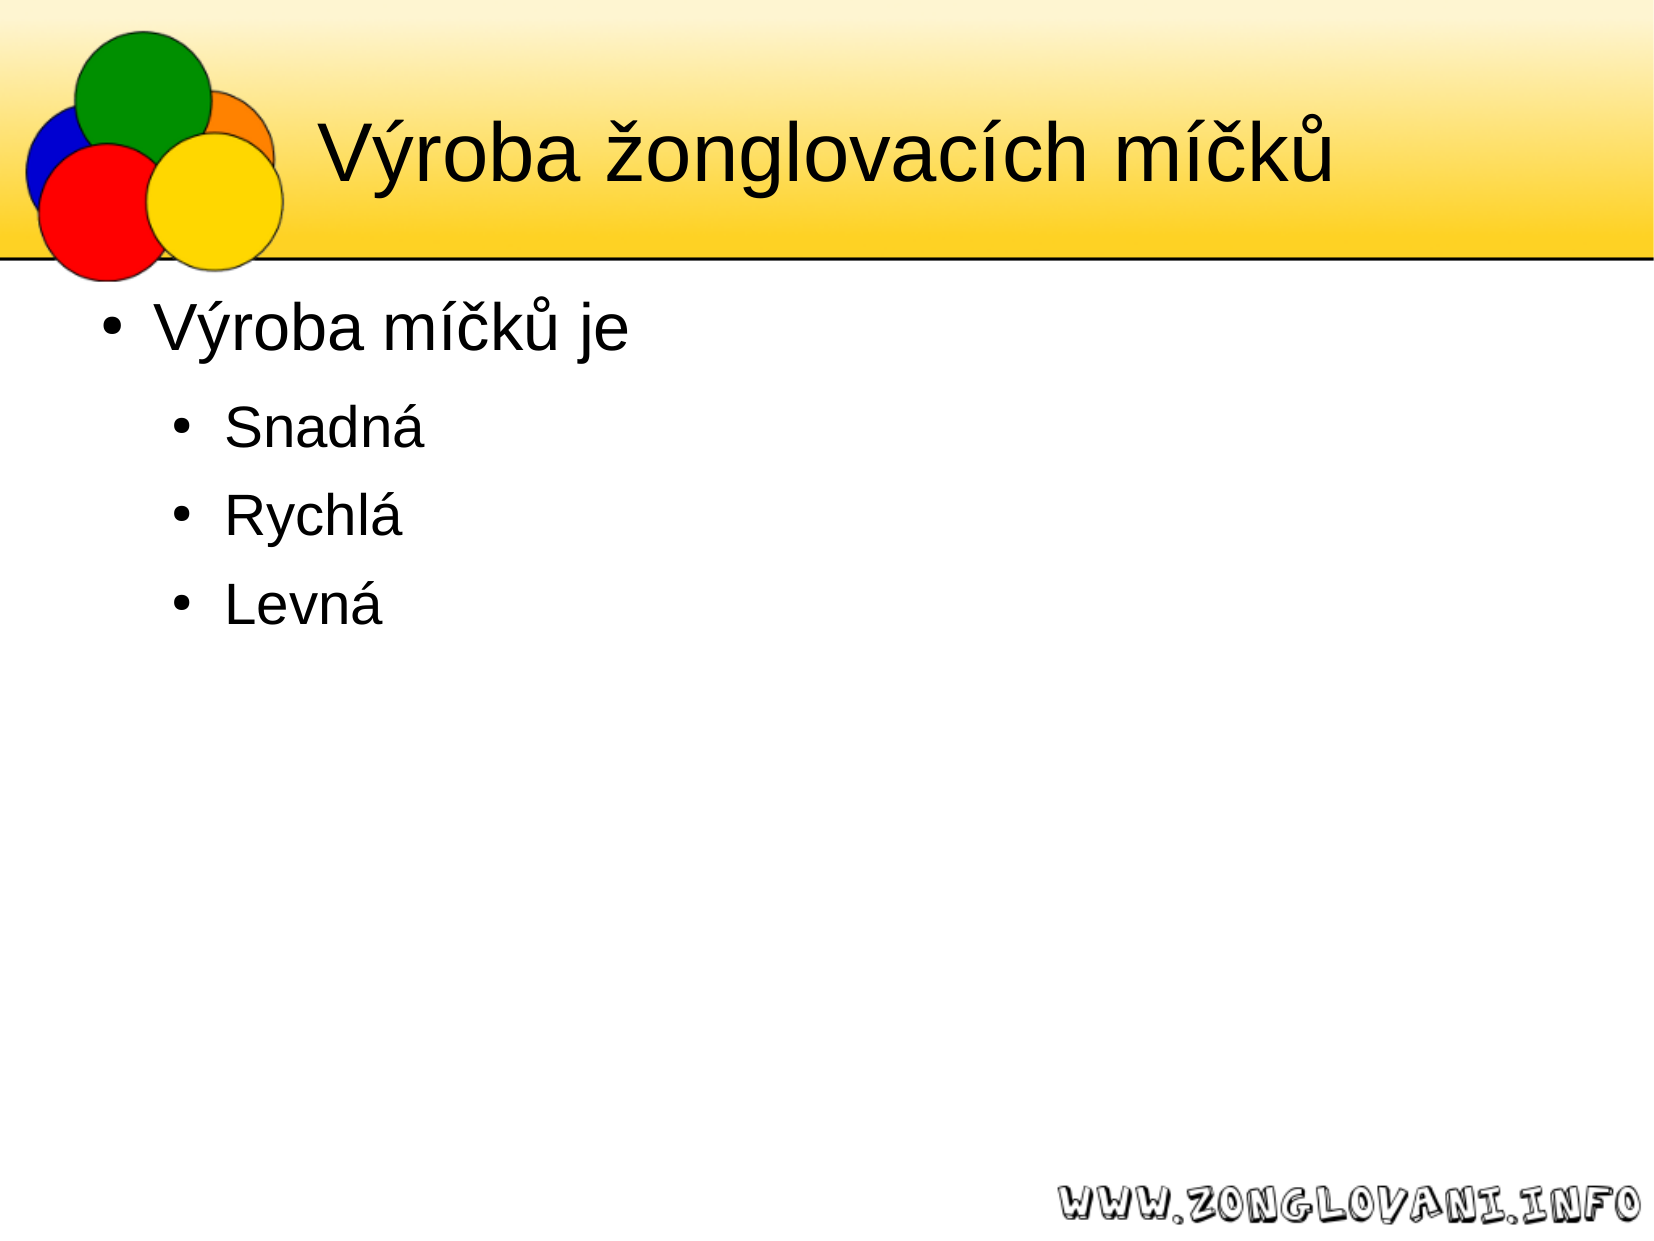

# Výroba žonglovacích míčků
Výroba míčků je
Snadná
Rychlá
Levná